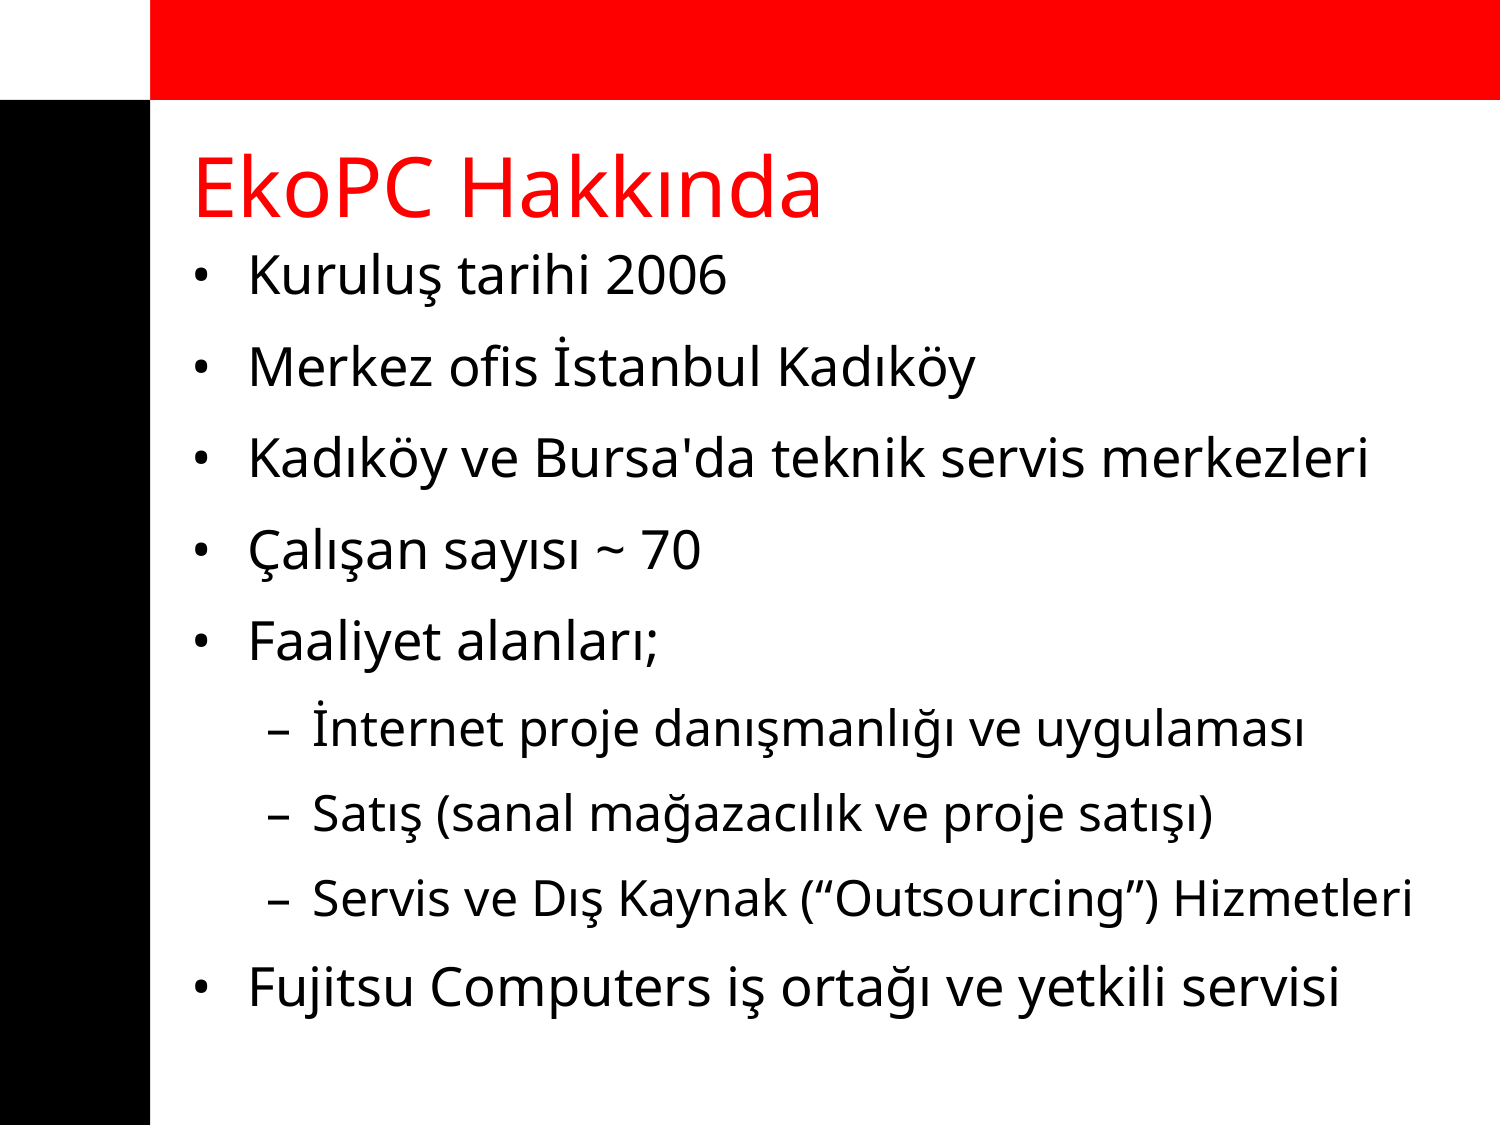

# EkoPC Hakkında
Kuruluş tarihi 2006
Merkez ofis İstanbul Kadıköy
Kadıköy ve Bursa'da teknik servis merkezleri
Çalışan sayısı ~ 70
Faaliyet alanları;
İnternet proje danışmanlığı ve uygulaması
Satış (sanal mağazacılık ve proje satışı)
Servis ve Dış Kaynak (“Outsourcing”) Hizmetleri
Fujitsu Computers iş ortağı ve yetkili servisi